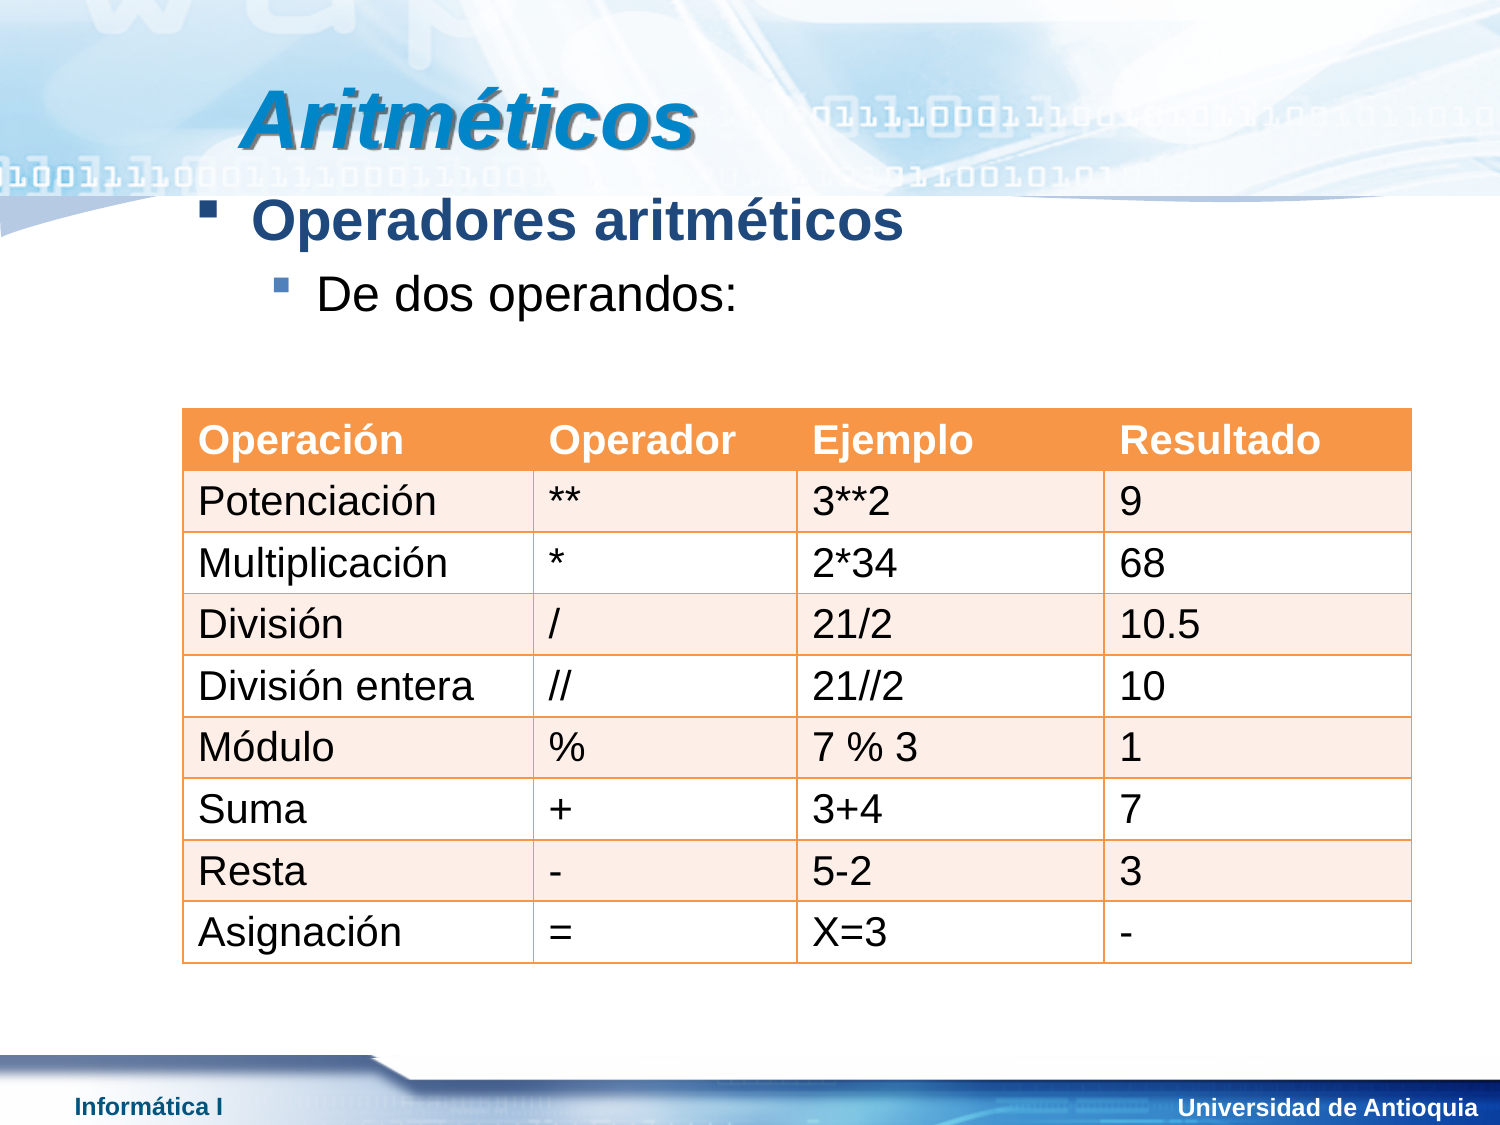

# Aritméticos
Operadores aritméticos
De dos operandos:
| Operación | Operador | Ejemplo | Resultado |
| --- | --- | --- | --- |
| Potenciación | \*\* | 3\*\*2 | 9 |
| Multiplicación | \* | 2\*34 | 68 |
| División | / | 21/2 | 10.5 |
| División entera | // | 21//2 | 10 |
| Módulo | % | 7 % 3 | 1 |
| Suma | + | 3+4 | 7 |
| Resta | - | 5-2 | 3 |
| Asignación | = | X=3 | - |